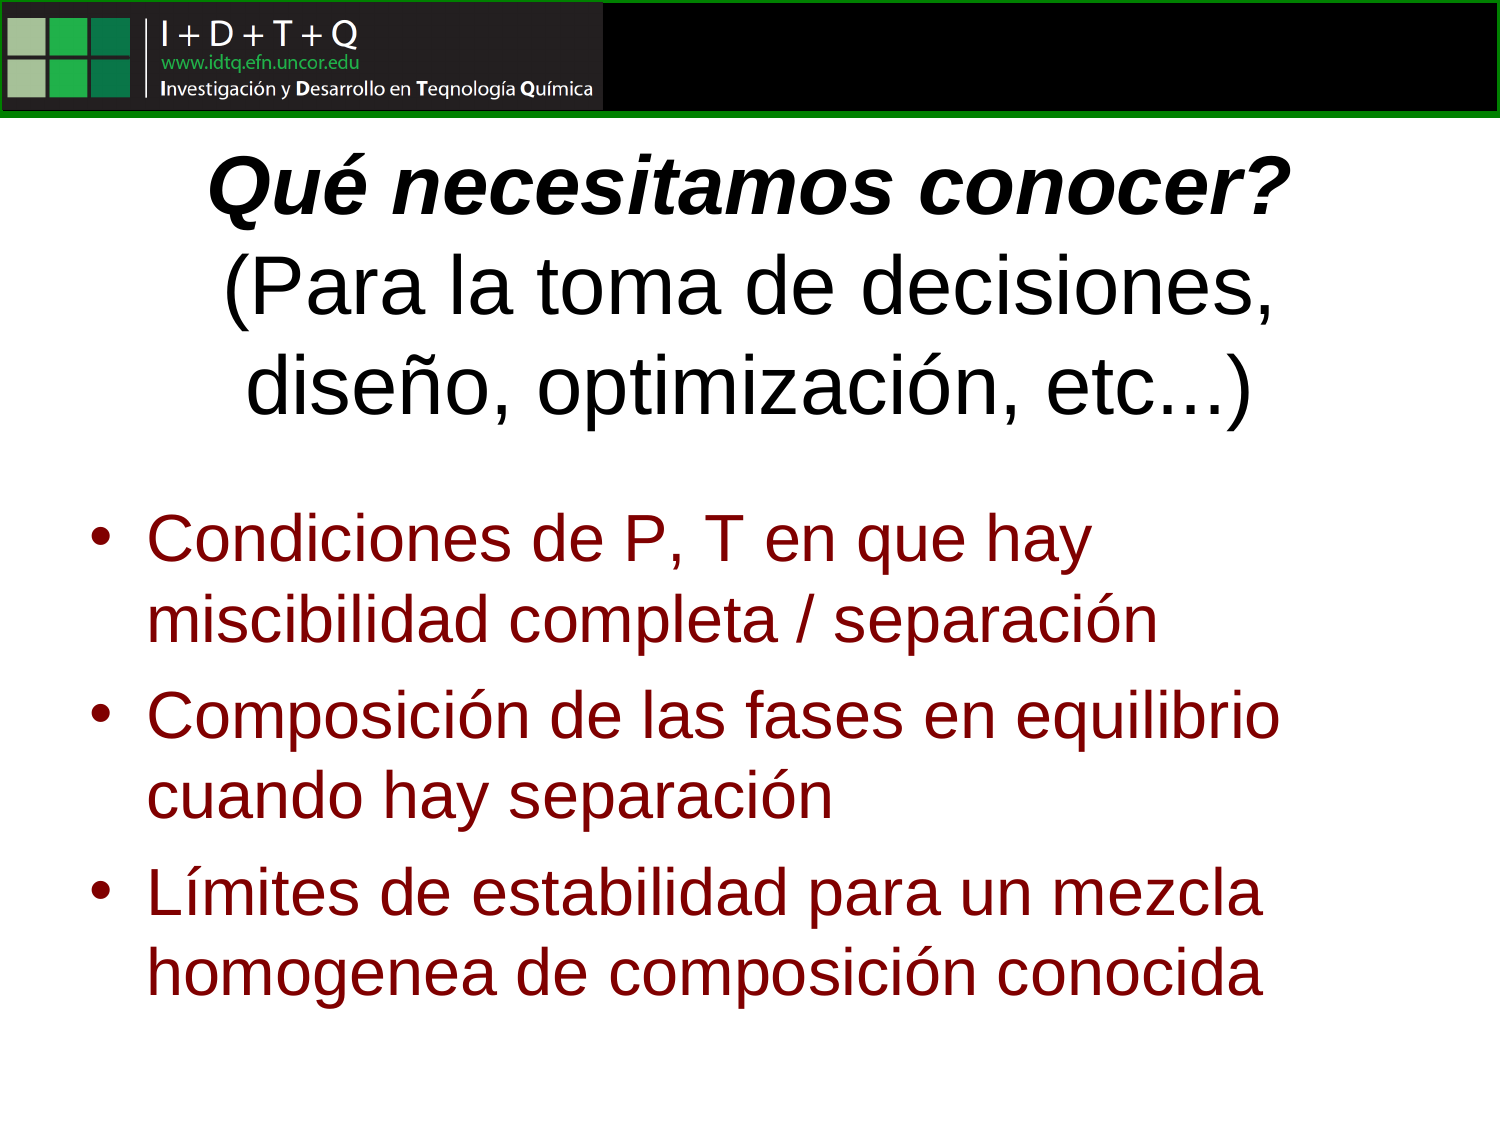

# Qué necesitamos conocer? (Para la toma de decisiones, diseño, optimización, etc...)
Condiciones de P, T en que hay miscibilidad completa / separación
Composición de las fases en equilibrio cuando hay separación
Límites de estabilidad para un mezcla homogenea de composición conocida